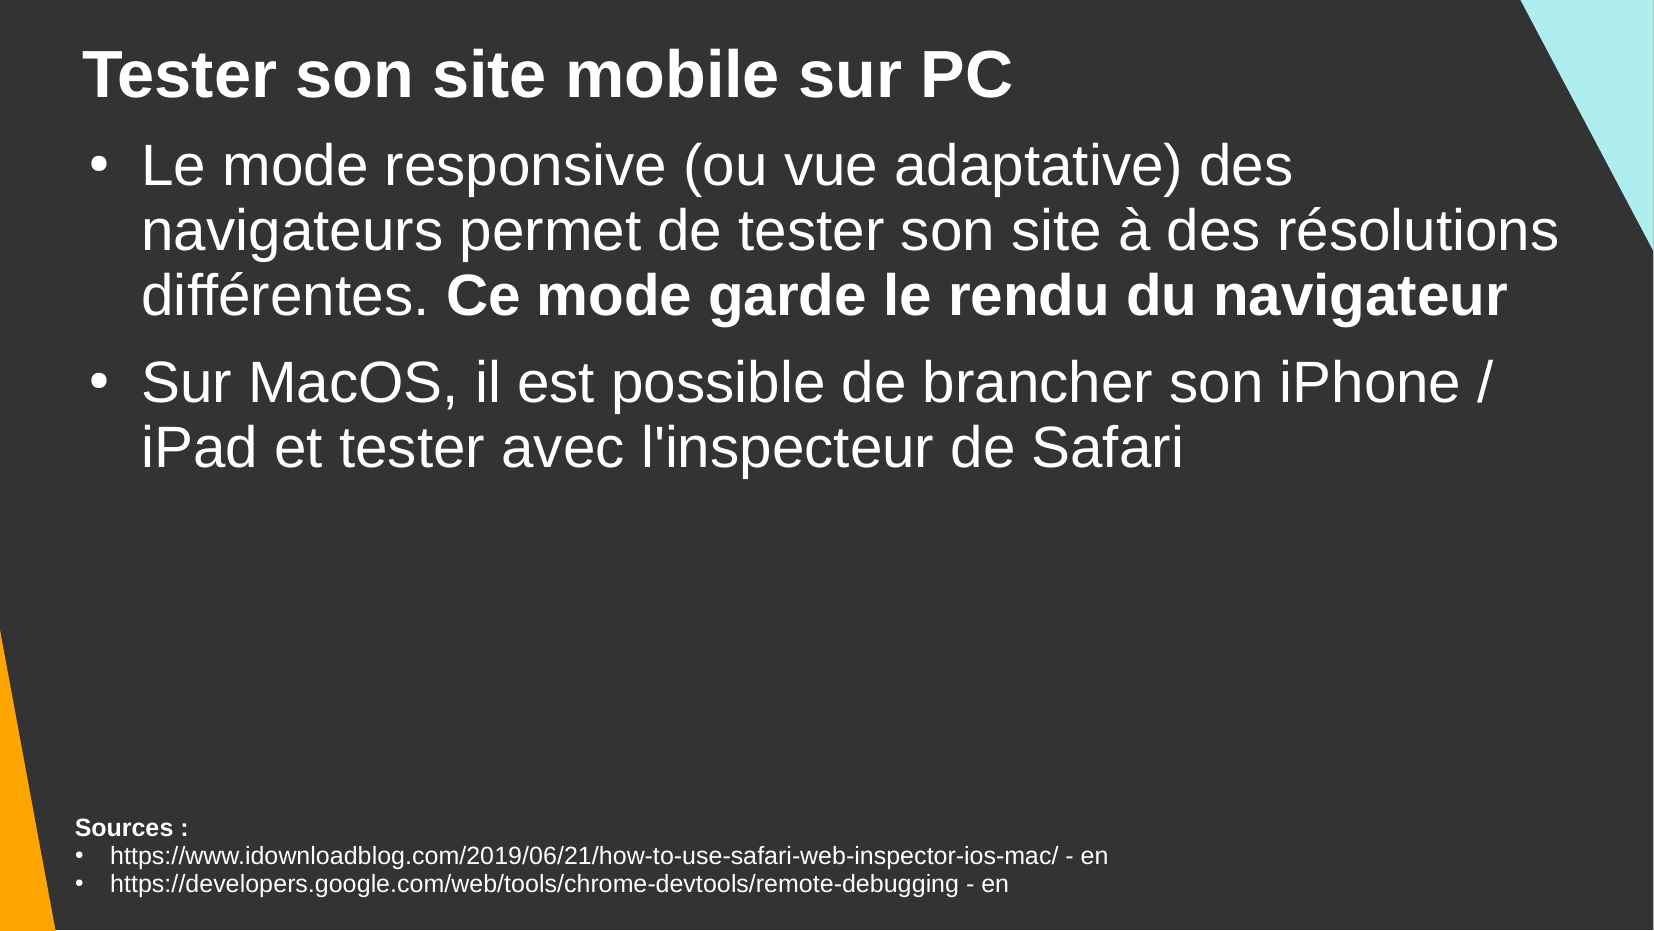

# Tester son site mobile sur PC
Le mode responsive (ou vue adaptative) des navigateurs permet de tester son site à des résolutions différentes. Ce mode garde le rendu du navigateur
Sur MacOS, il est possible de brancher son iPhone / iPad et tester avec l'inspecteur de Safari
Sources :
https://www.idownloadblog.com/2019/06/21/how-to-use-safari-web-inspector-ios-mac/ - en
https://developers.google.com/web/tools/chrome-devtools/remote-debugging - en